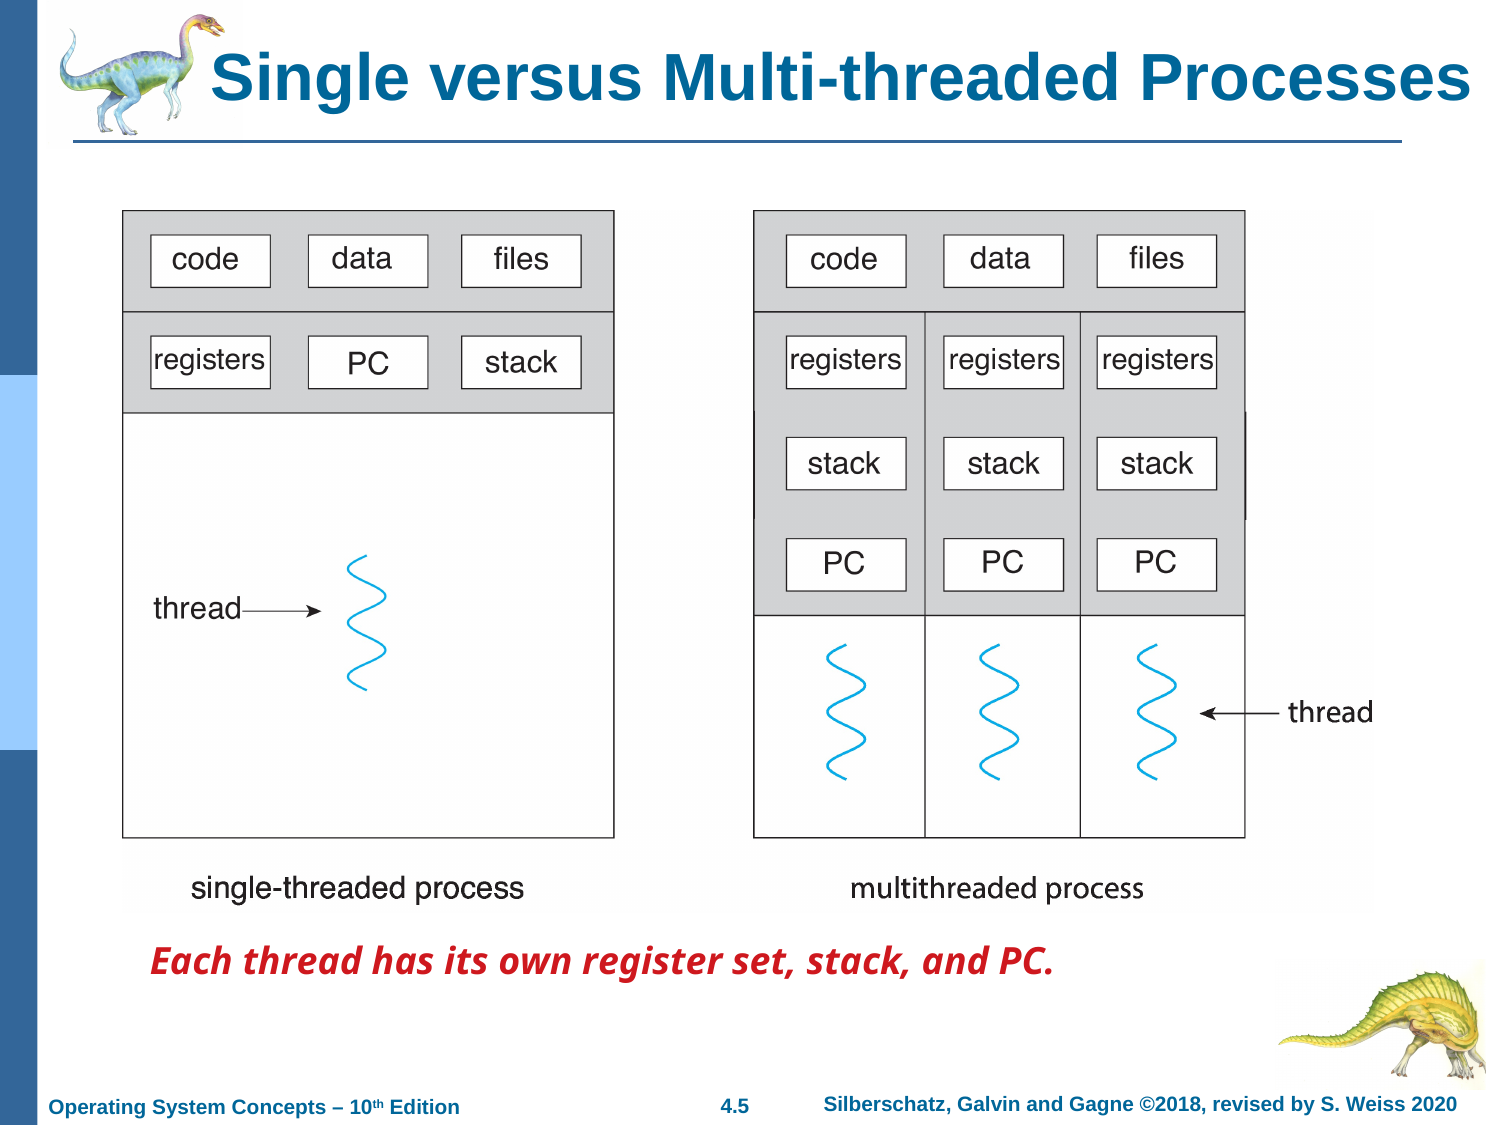

# Single versus Multi-threaded Processes
Each thread has its own register set, stack, and PC.